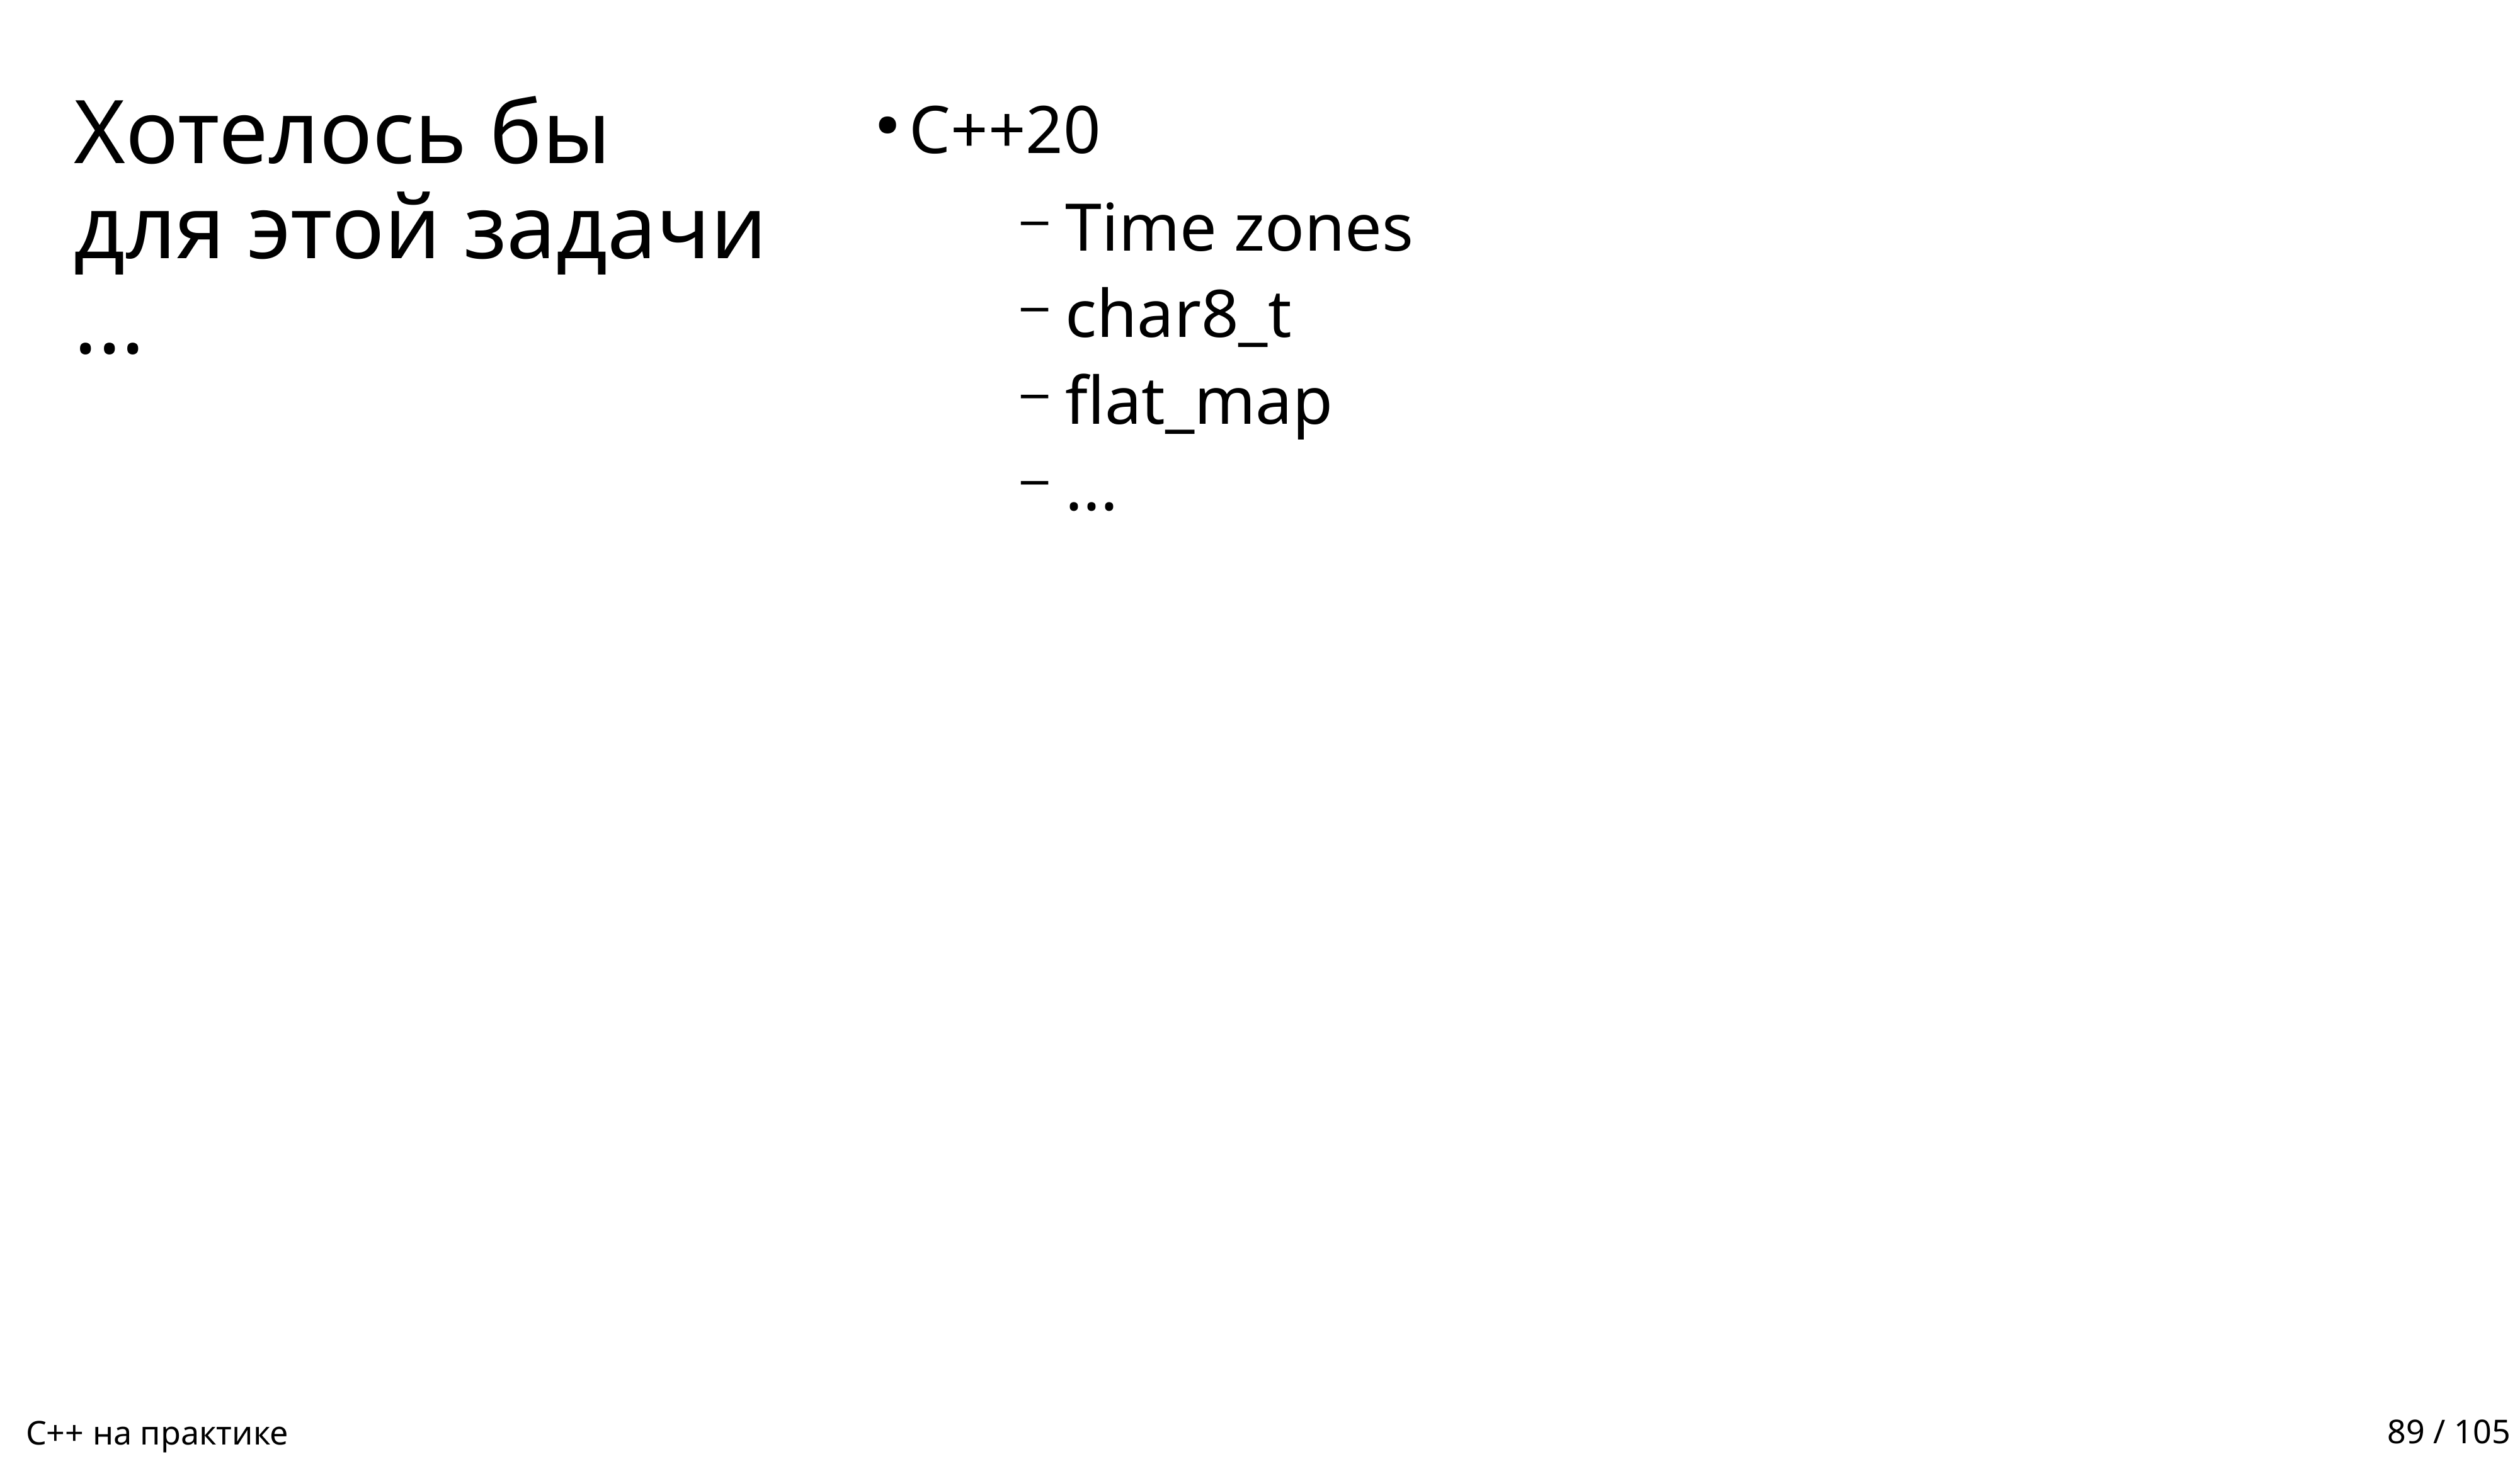

# Хотелось бы для этой задачи ...
C++20
 Time zones
 char8_t
 flat_map
 ...
C++ на практике